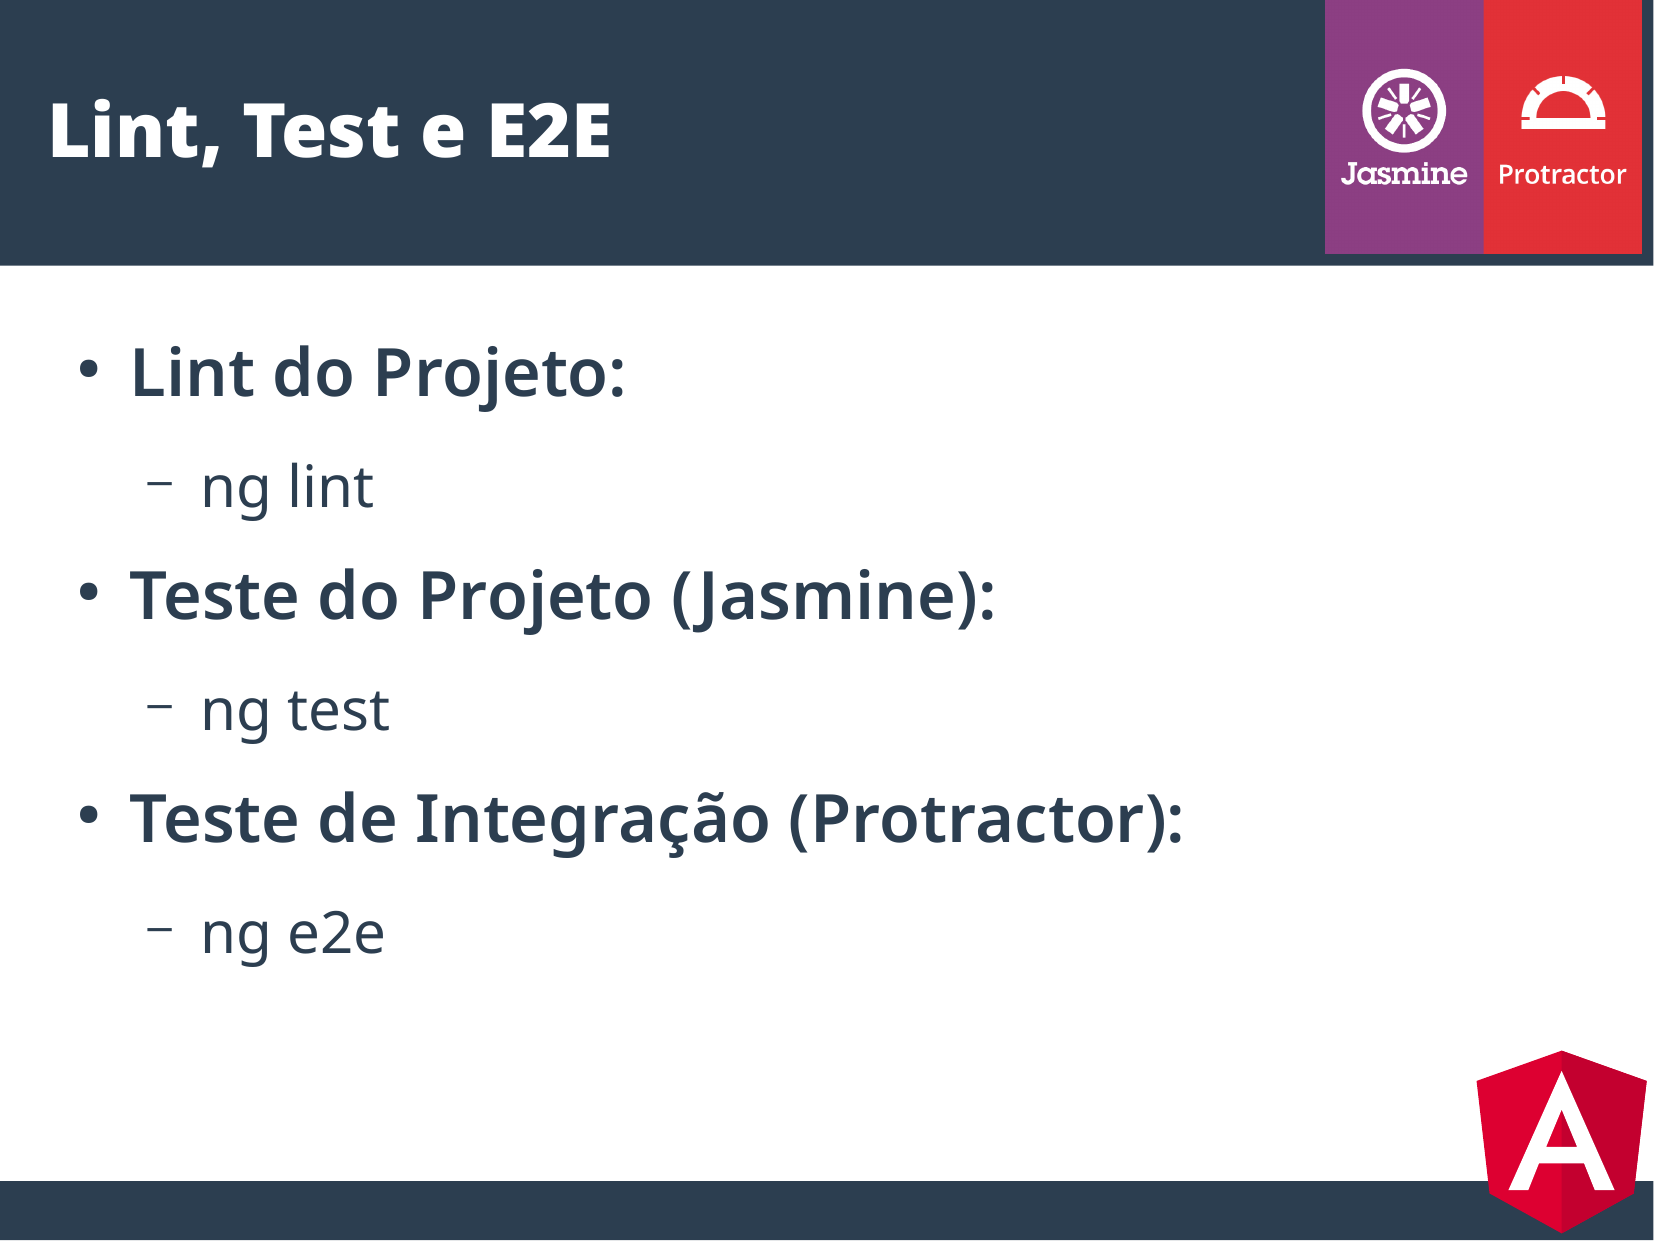

# Lint, Test e E2E
Lint do Projeto:
ng lint
Teste do Projeto (Jasmine):
ng test
Teste de Integração (Protractor):
ng e2e